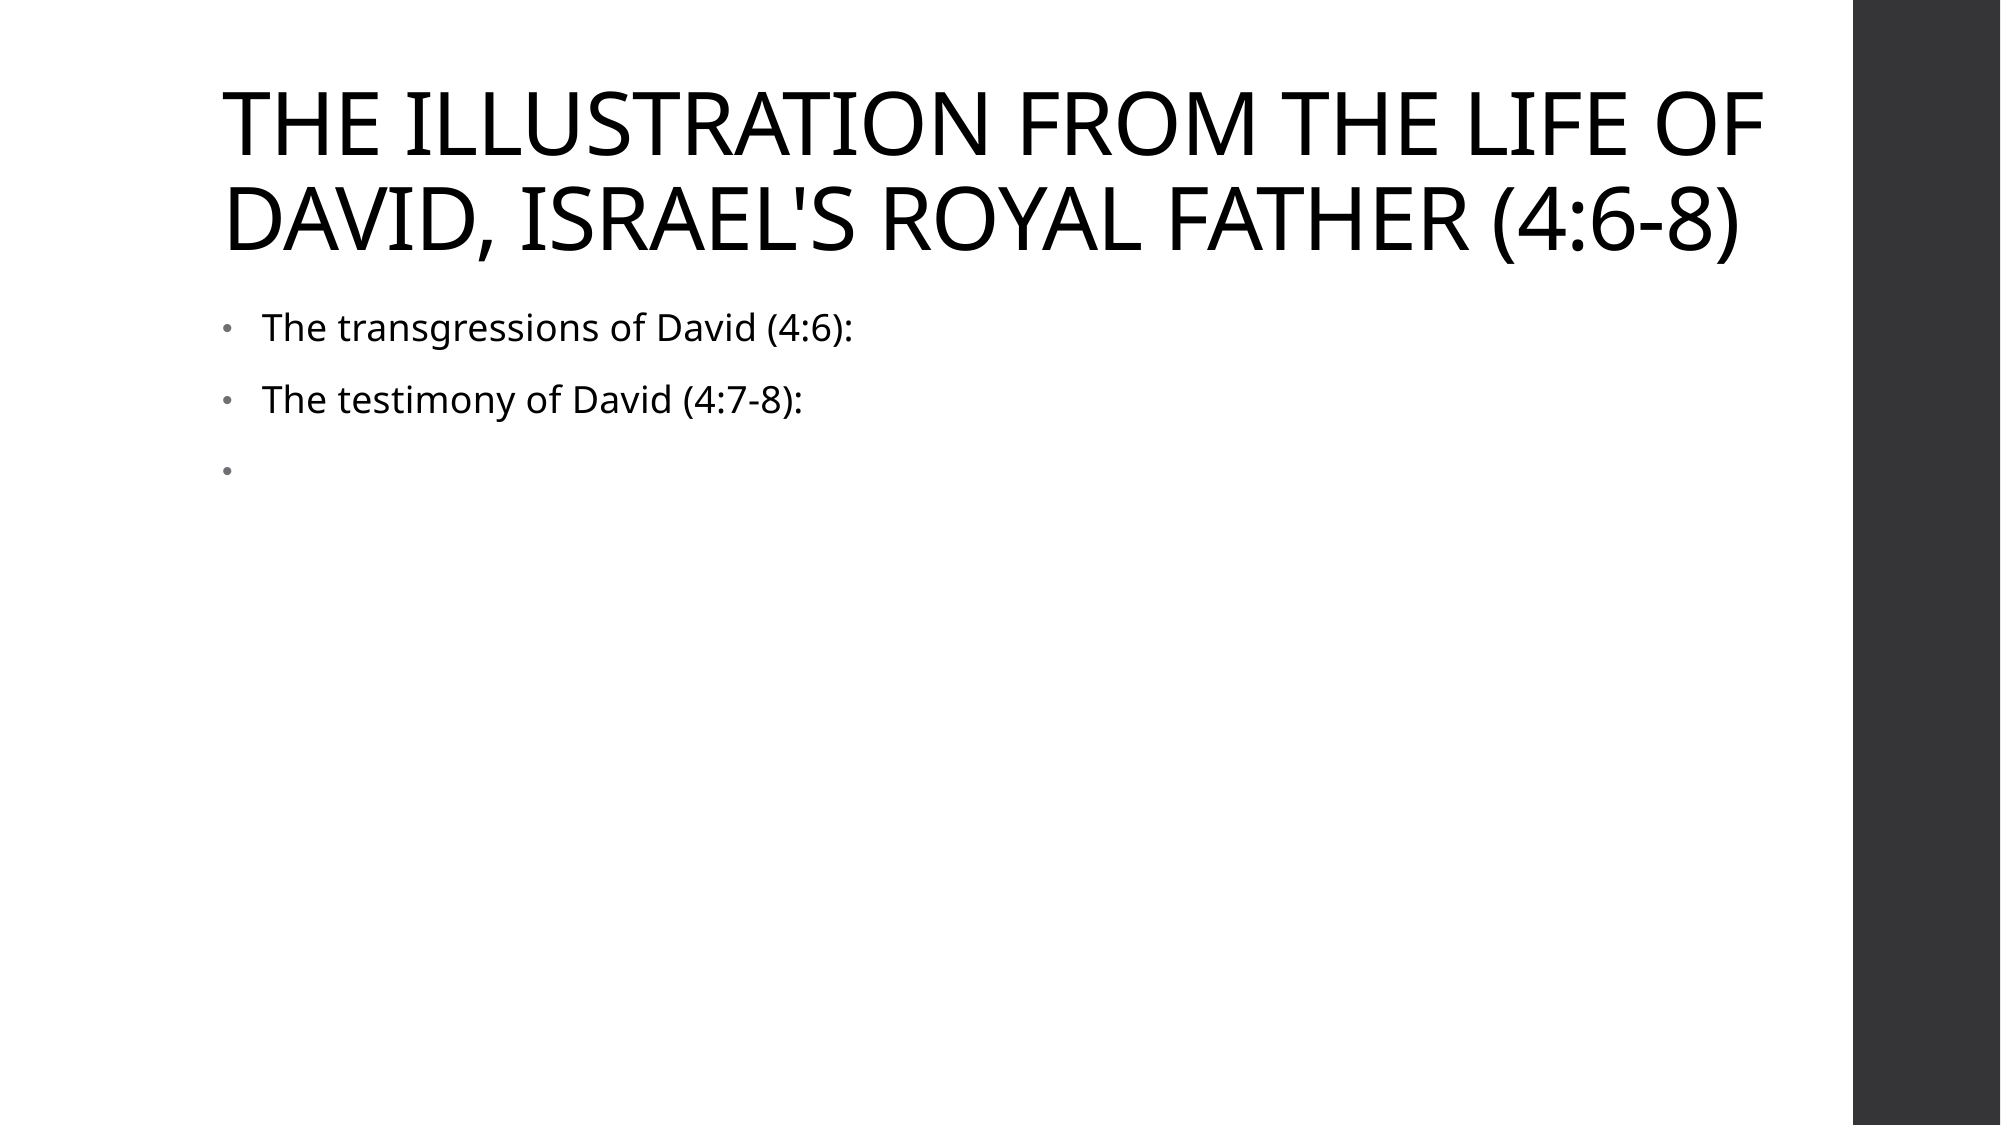

# THE ILLUSTRATION FROM THE LIFE OF DAVID, ISRAEL'S ROYAL FATHER (4:6-8)
 The transgressions of David (4:6):
 The testimony of David (4:7-8):